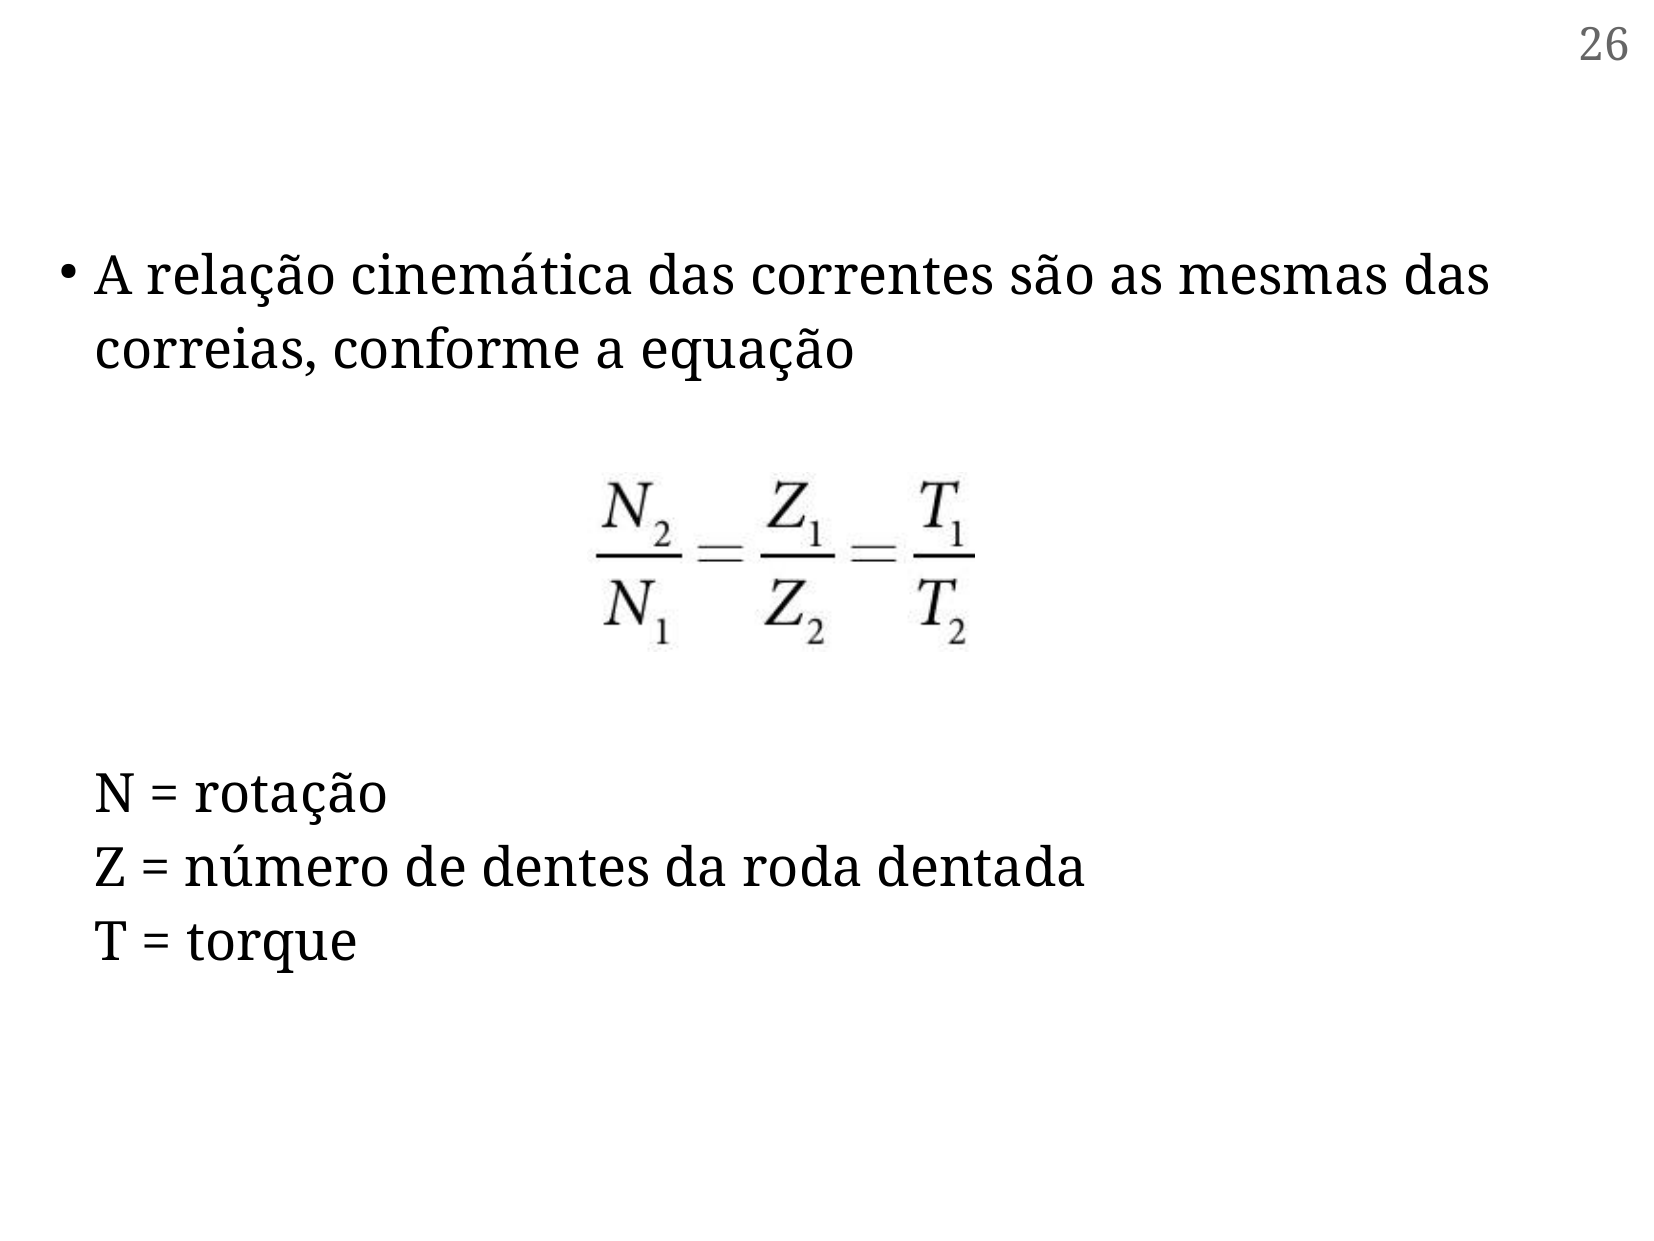

26
#
A relação cinemática das correntes são as mesmas das correias, conforme a equação
N = rotação
Z = número de dentes da roda dentada
T = torque